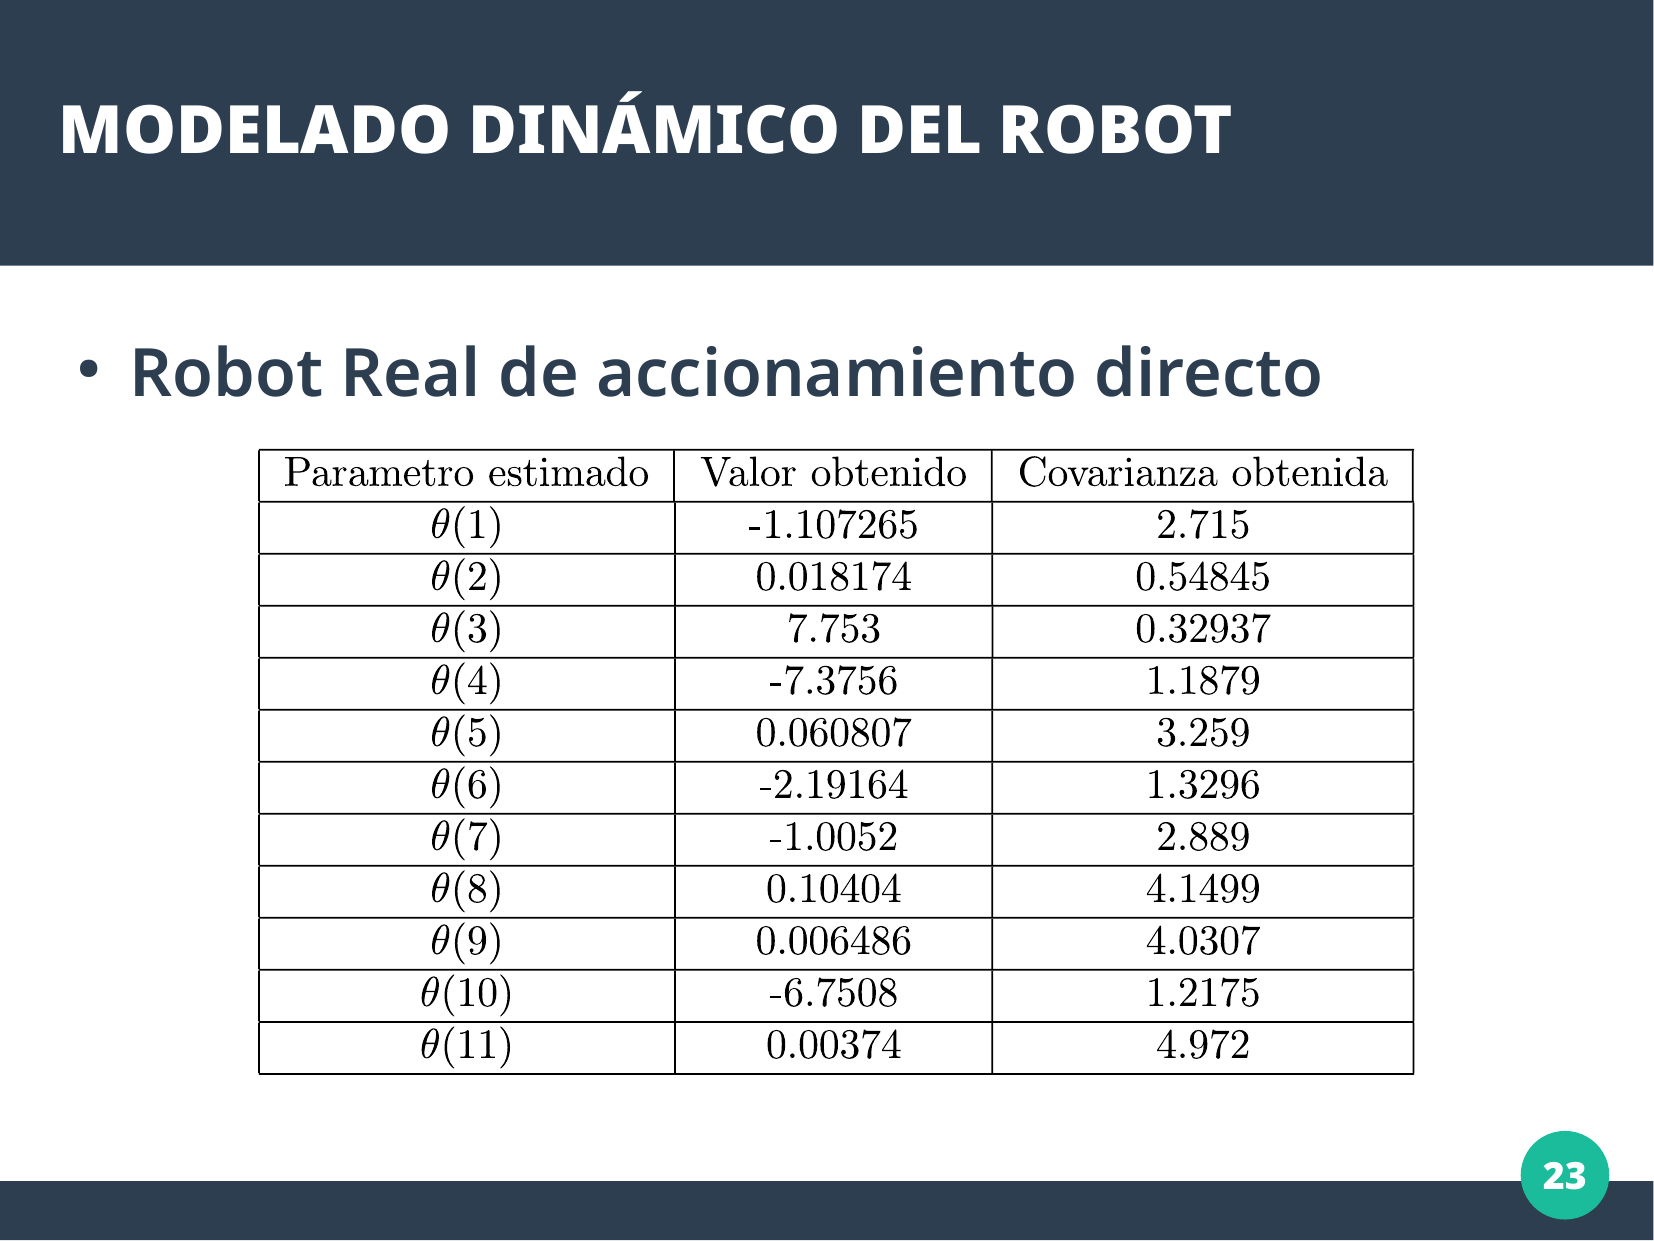

# MODELADO DINÁMICO DEL ROBOT
Robot Real de accionamiento directo
23